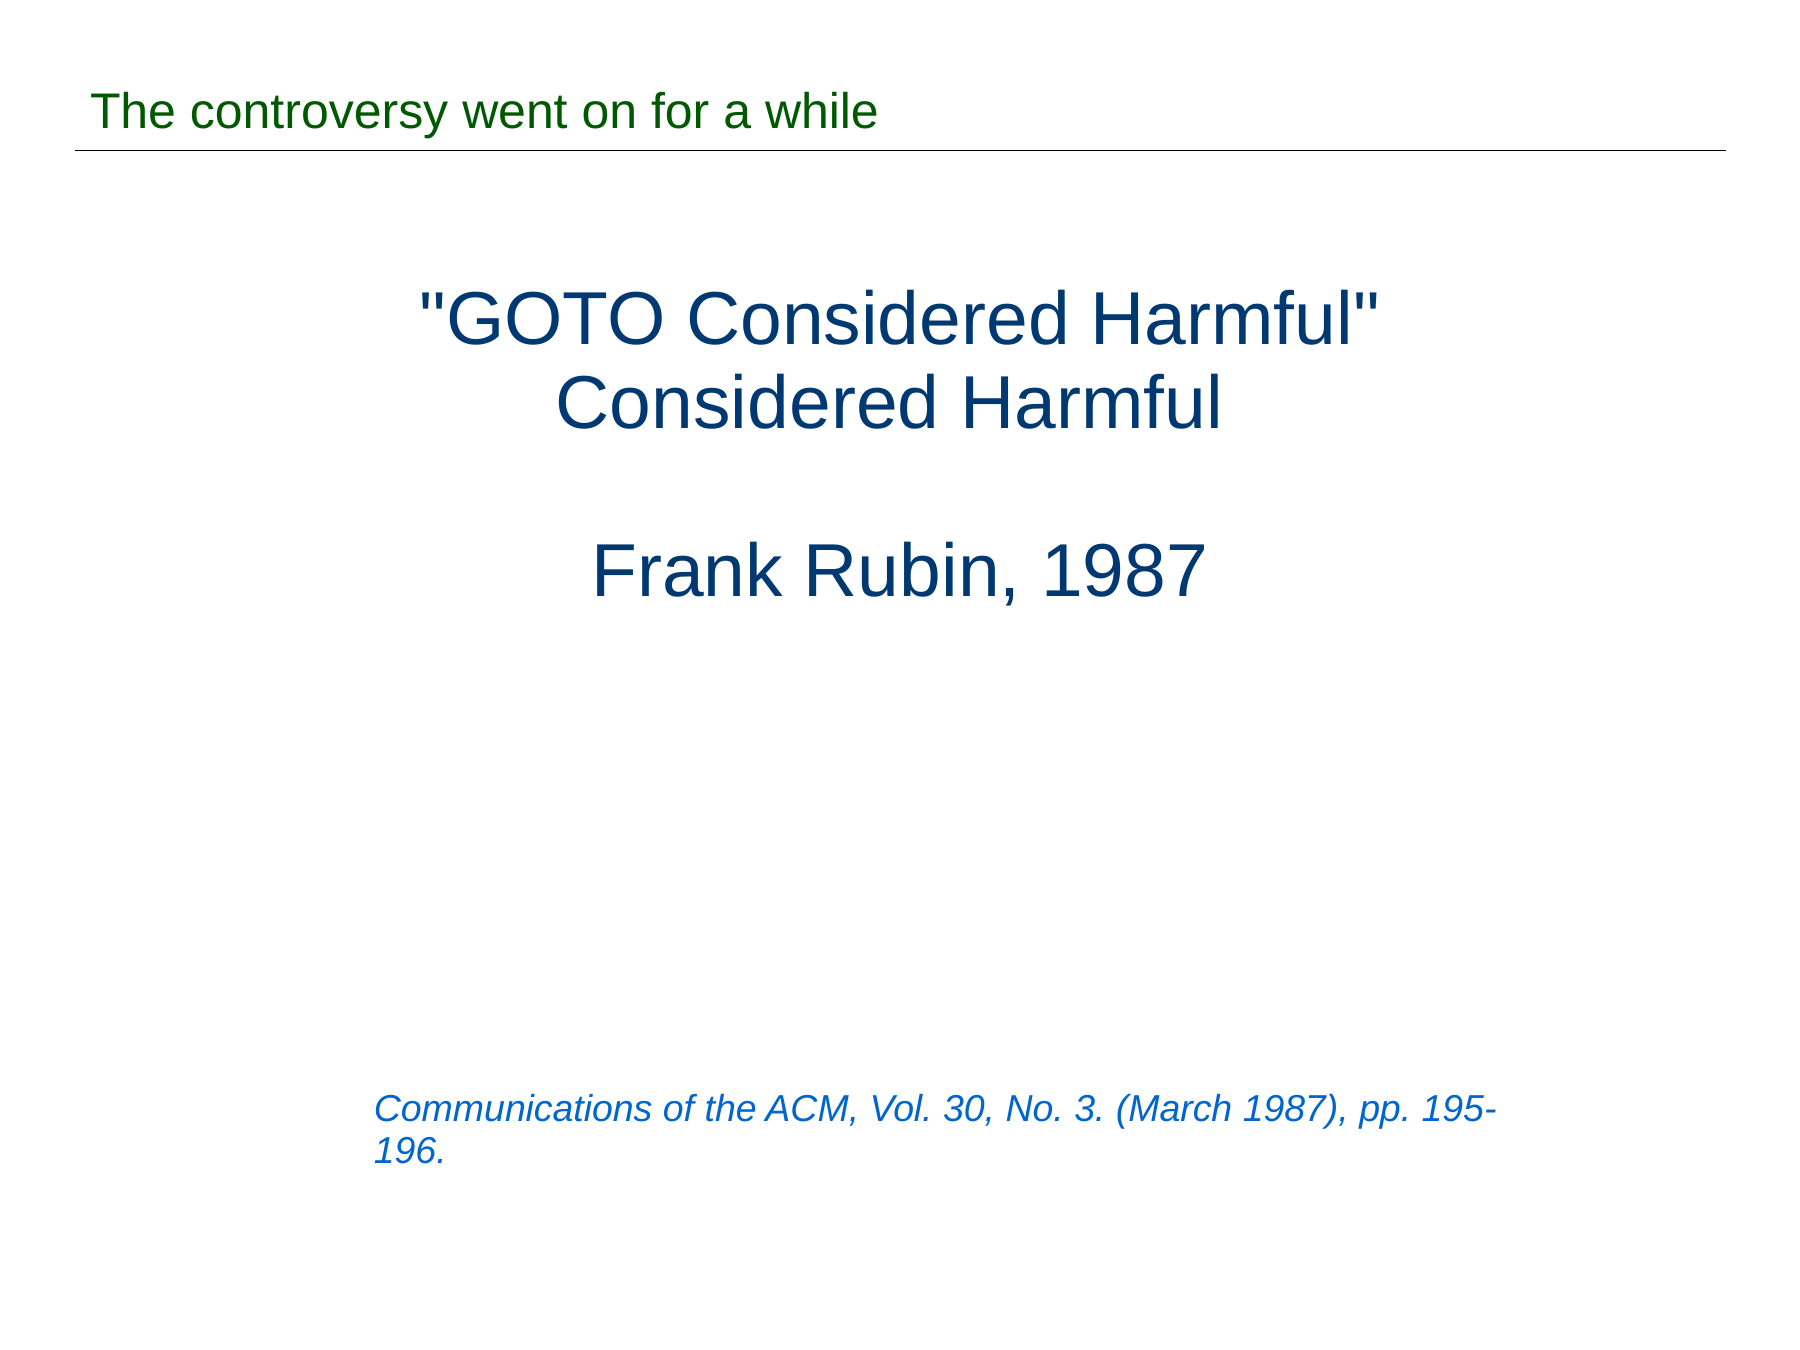

# The controversy went on for a while
"GOTO Considered Harmful" Considered Harmful
Frank Rubin, 1987
Communications of the ACM, Vol. 30, No. 3. (March 1987), pp. 195-196.